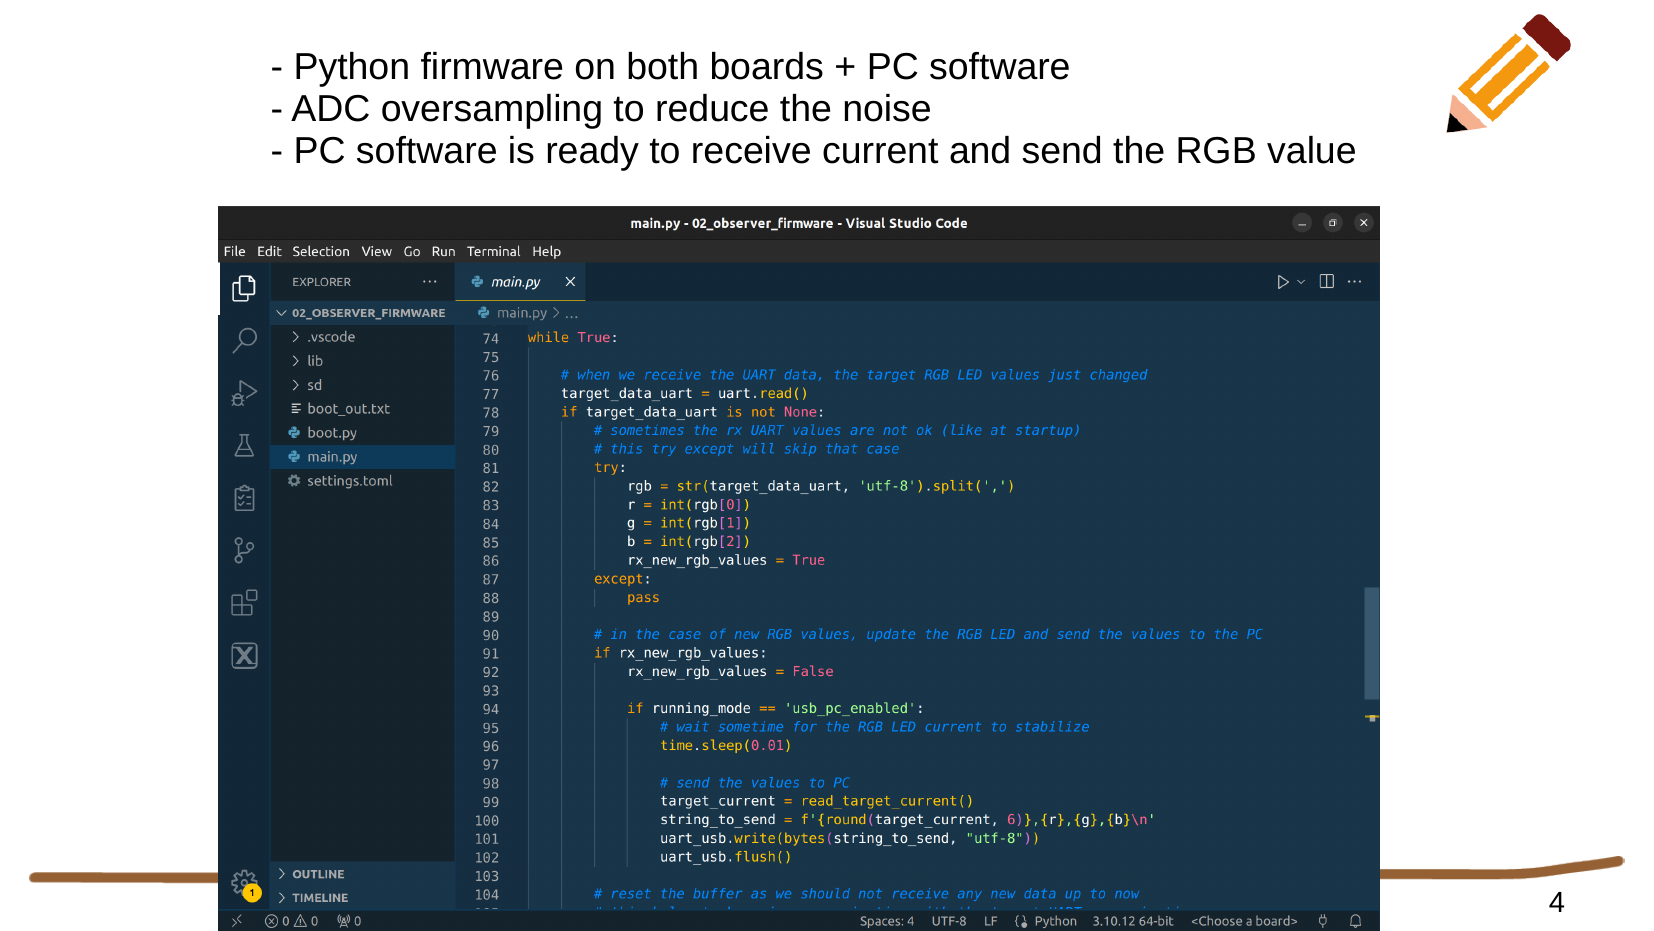

- Python firmware on both boards + PC software
- ADC oversampling to reduce the noise
- PC software is ready to receive current and send the RGB value
4